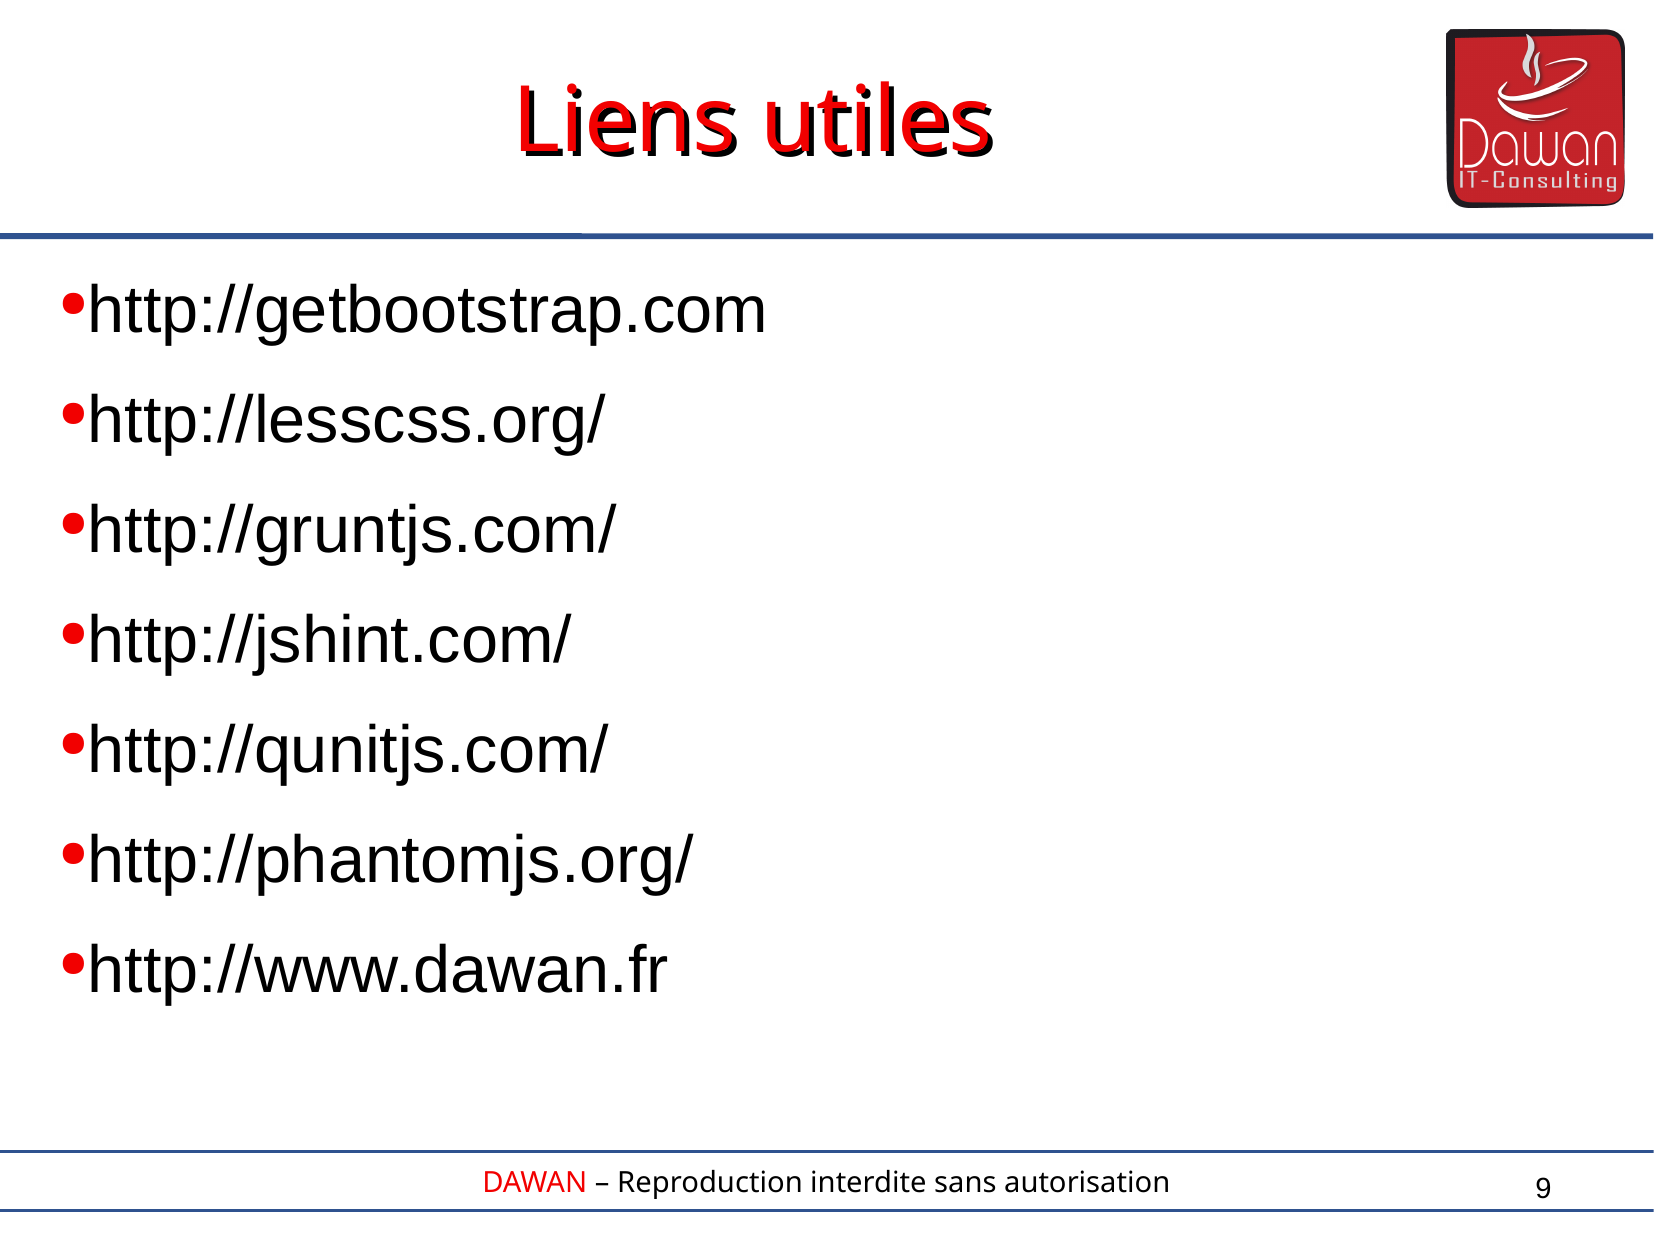

# Liens utiles
http://getbootstrap.com
http://lesscss.org/
http://gruntjs.com/
http://jshint.com/
http://qunitjs.com/
http://phantomjs.org/
http://www.dawan.fr